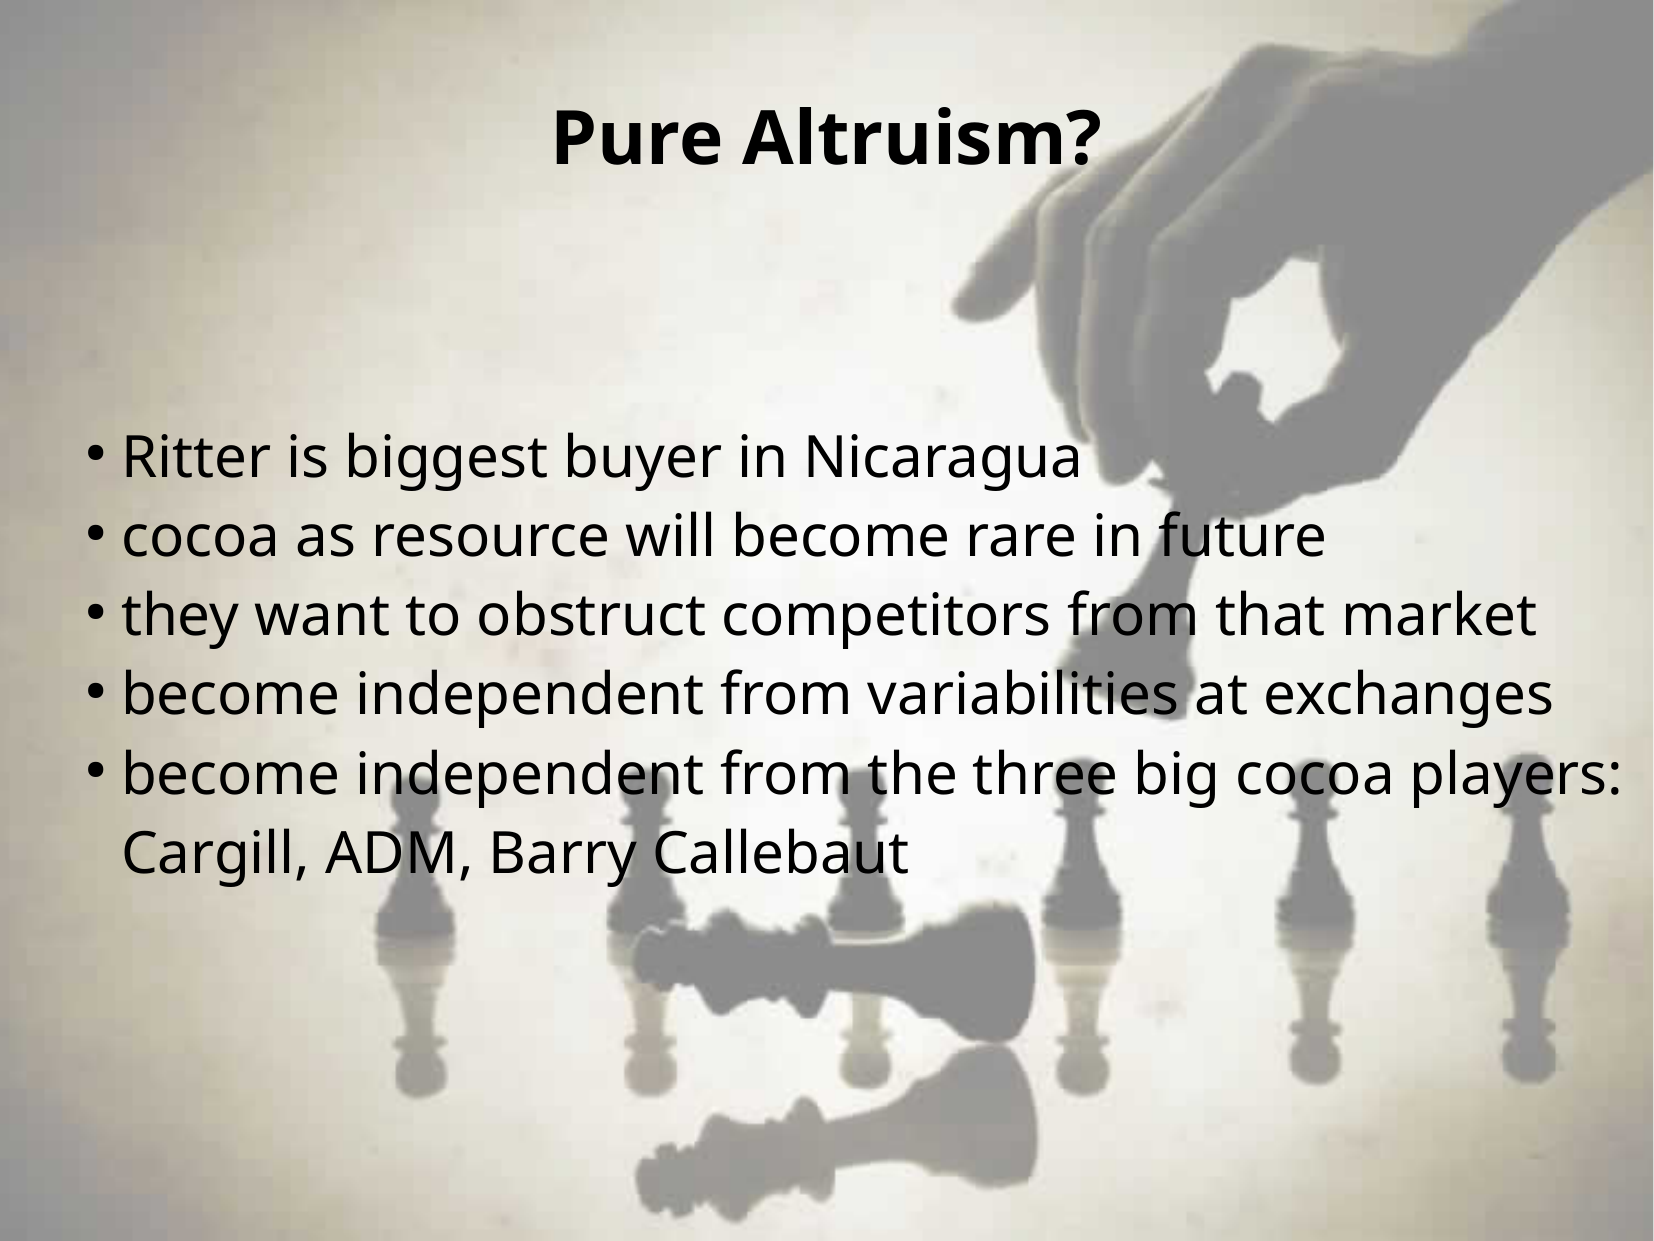

Pure Altruism?
Ritter is biggest buyer in Nicaragua
cocoa as resource will become rare in future
they want to obstruct competitors from that market
become independent from variabilities at exchanges
become independent from the three big cocoa players:
Cargill, ADM, Barry Callebaut